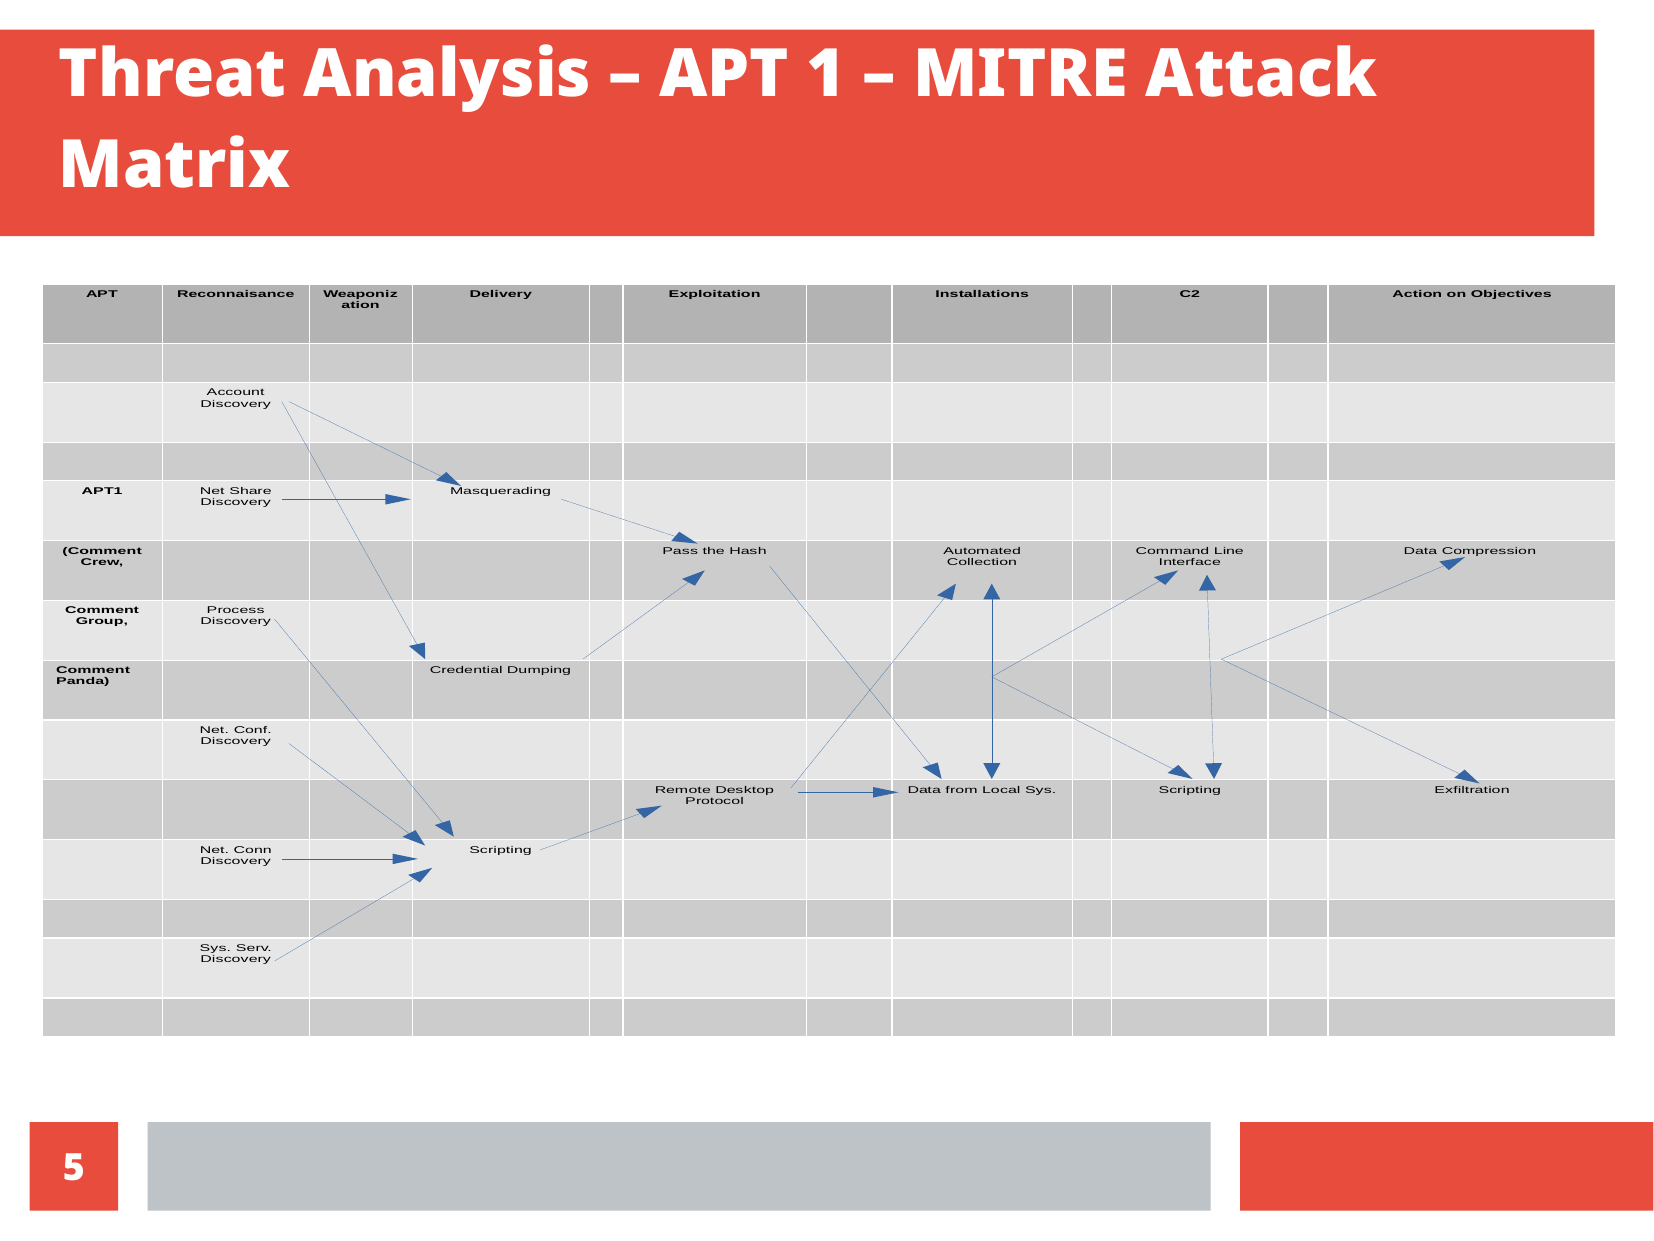

# Threat Analysis – APT 1 – MITRE Attack Matrix
5